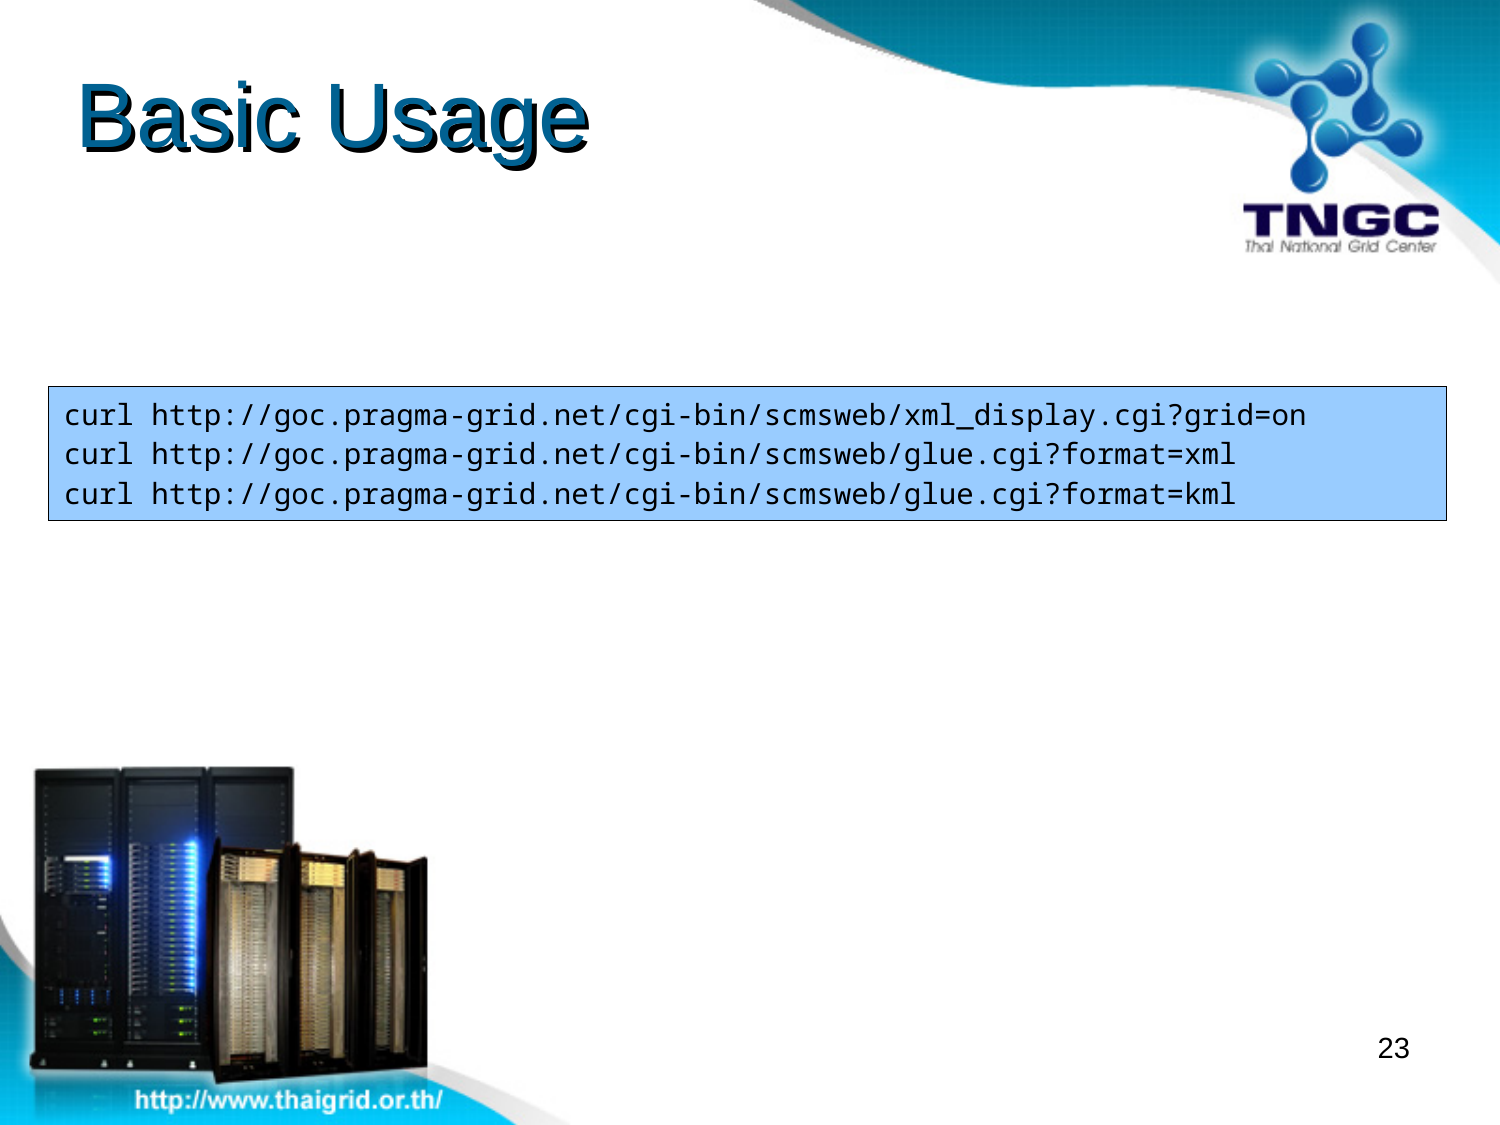

# Basic Usage
curl http://goc.pragma-grid.net/cgi-bin/scmsweb/xml_display.cgi?grid=on
curl http://goc.pragma-grid.net/cgi-bin/scmsweb/glue.cgi?format=xml
curl http://goc.pragma-grid.net/cgi-bin/scmsweb/glue.cgi?format=kml
23